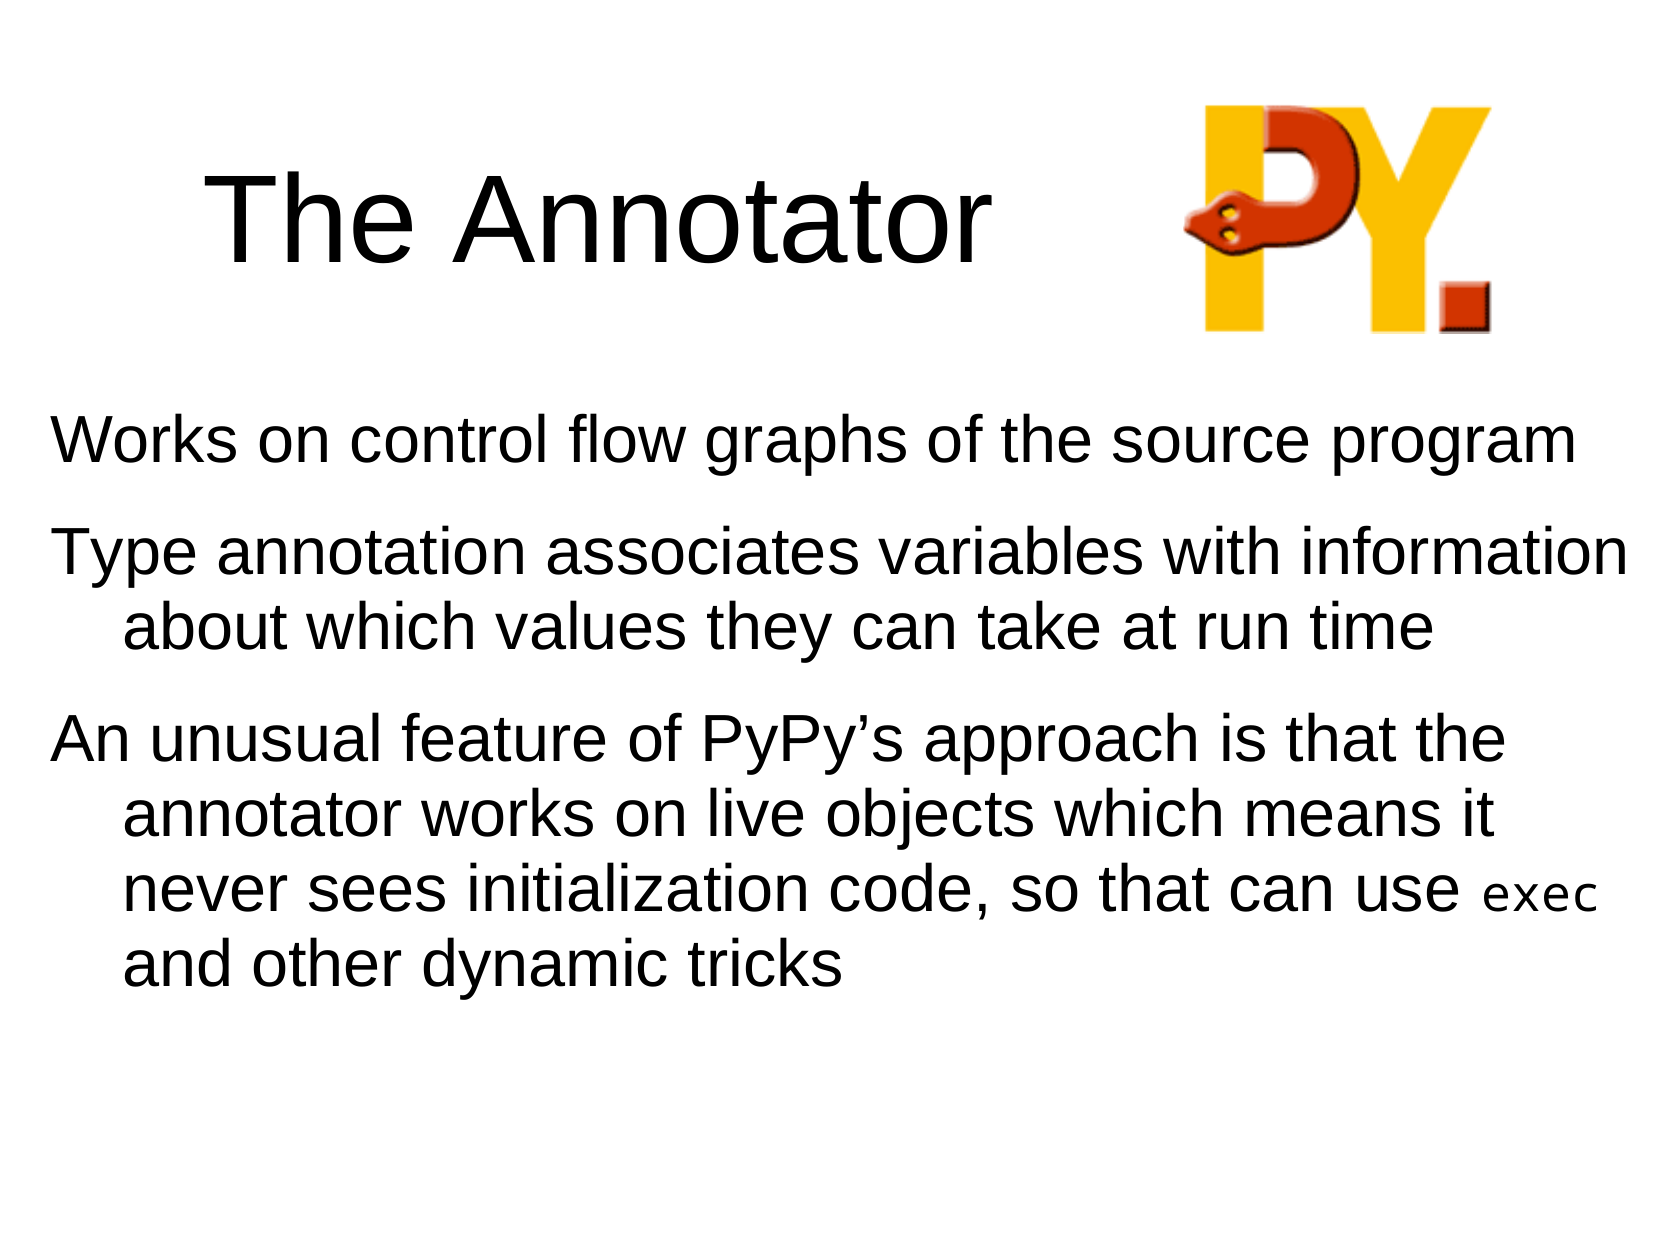

# The Annotator
Works on control flow graphs of the source program
Type annotation associates variables with information about which values they can take at run time
An unusual feature of PyPy’s approach is that the annotator works on live objects which means it never sees initialization code, so that can use exec and other dynamic tricks